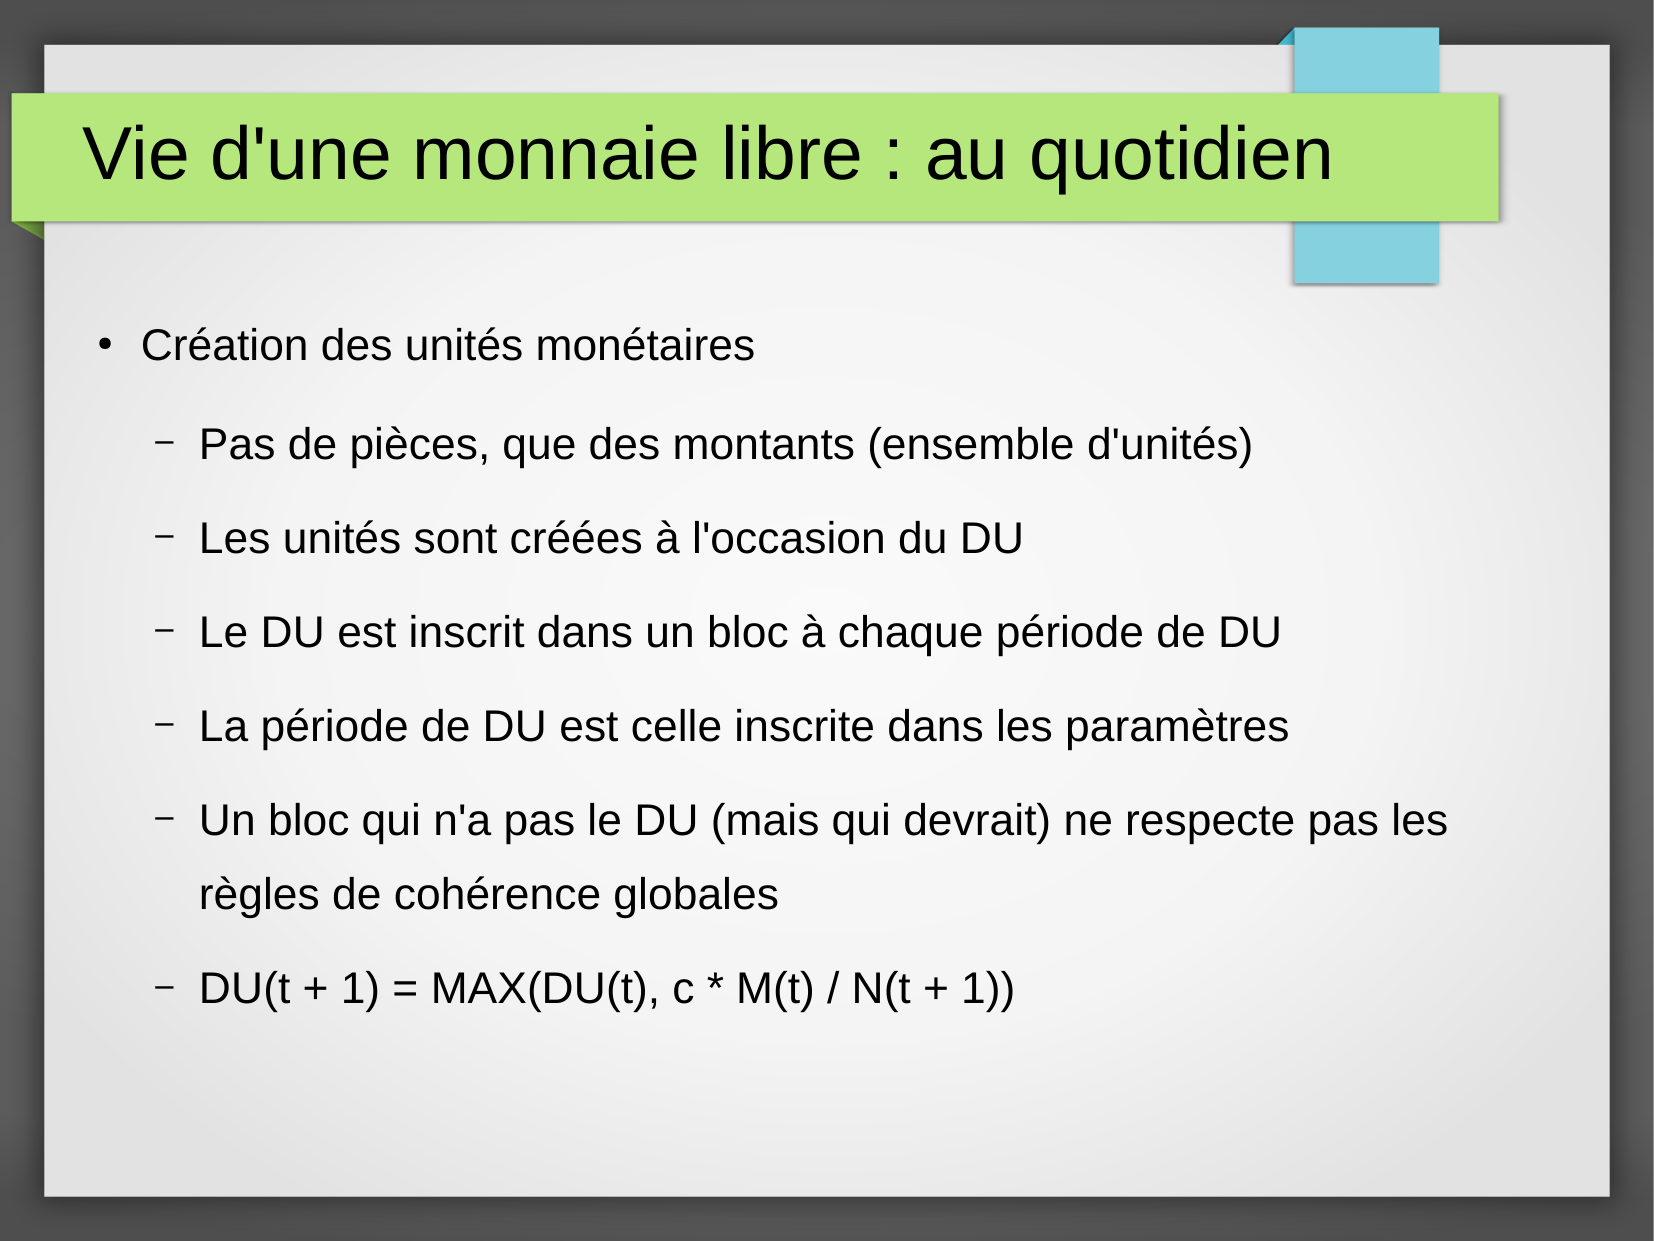

# Vie d'une monnaie libre : au quotidien
Création des unités monétaires
Pas de pièces, que des montants (ensemble d'unités)
Les unités sont créées à l'occasion du DU
Le DU est inscrit dans un bloc à chaque période de DU
La période de DU est celle inscrite dans les paramètres
Un bloc qui n'a pas le DU (mais qui devrait) ne respecte pas les règles de cohérence globales
DU(t + 1) = MAX(DU(t), c * M(t) / N(t + 1))